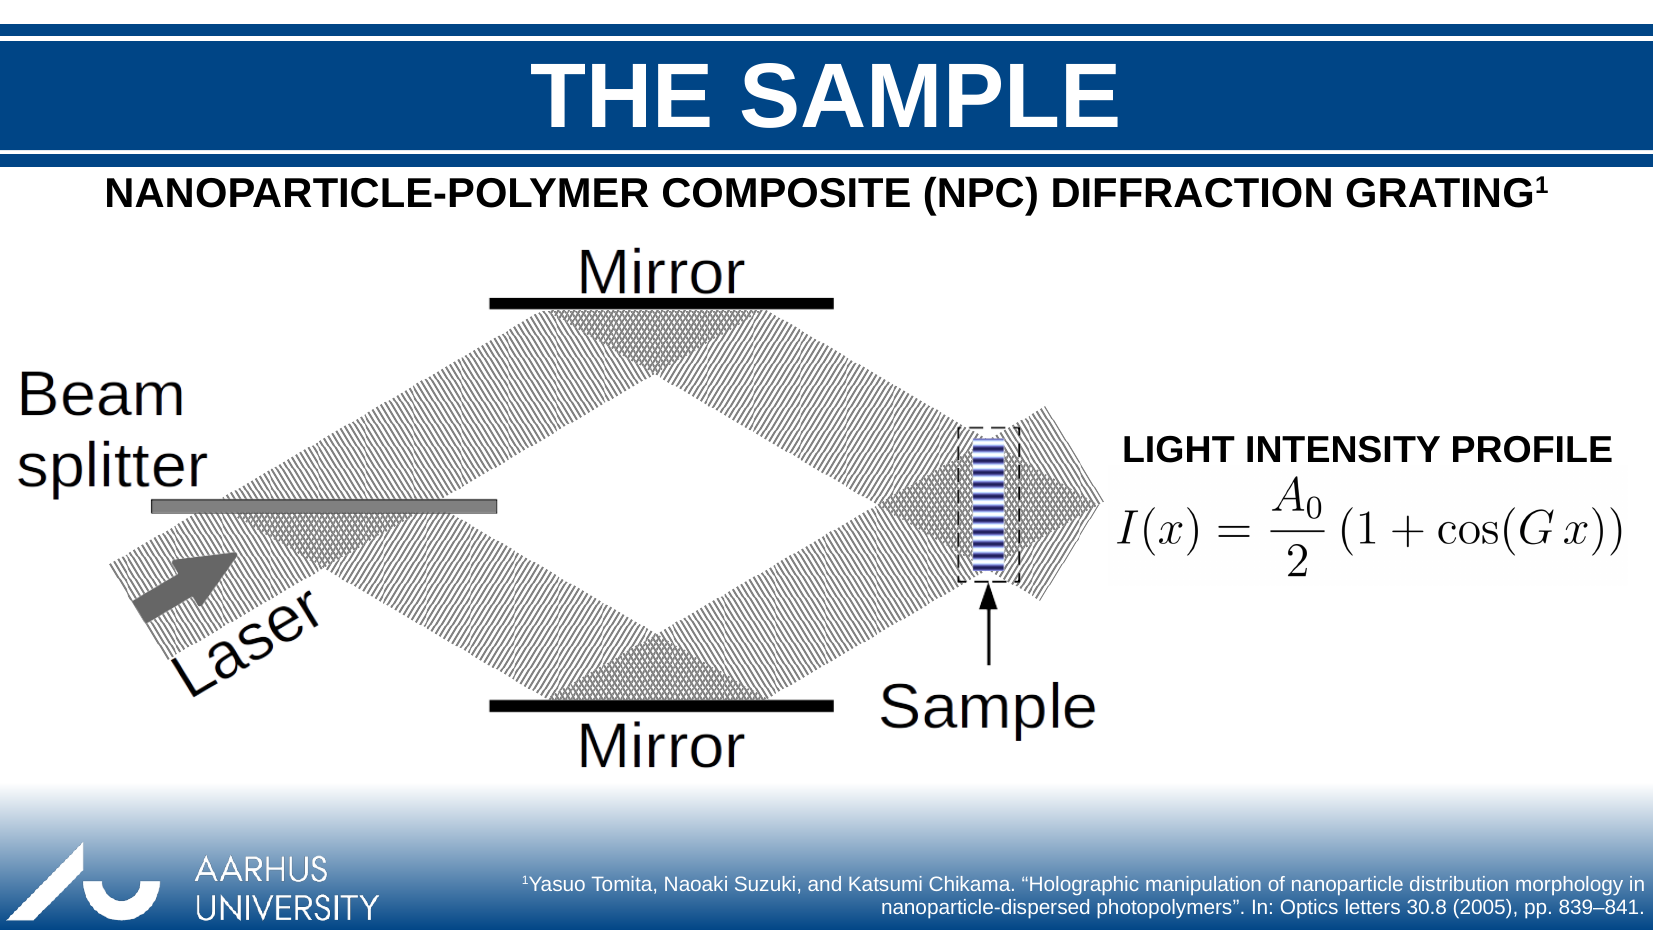

# THE SAMPLE
NANOPARTICLE-POLYMER COMPOSITE (NPC) DIFFRACTION GRATING1
LIGHT INTENSITY PROFILE
1Yasuo Tomita, Naoaki Suzuki, and Katsumi Chikama. “Holographic manipulation of nanoparticle distribution morphology in nanoparticle-dispersed photopolymers”. In: Optics letters 30.8 (2005), pp. 839–841.